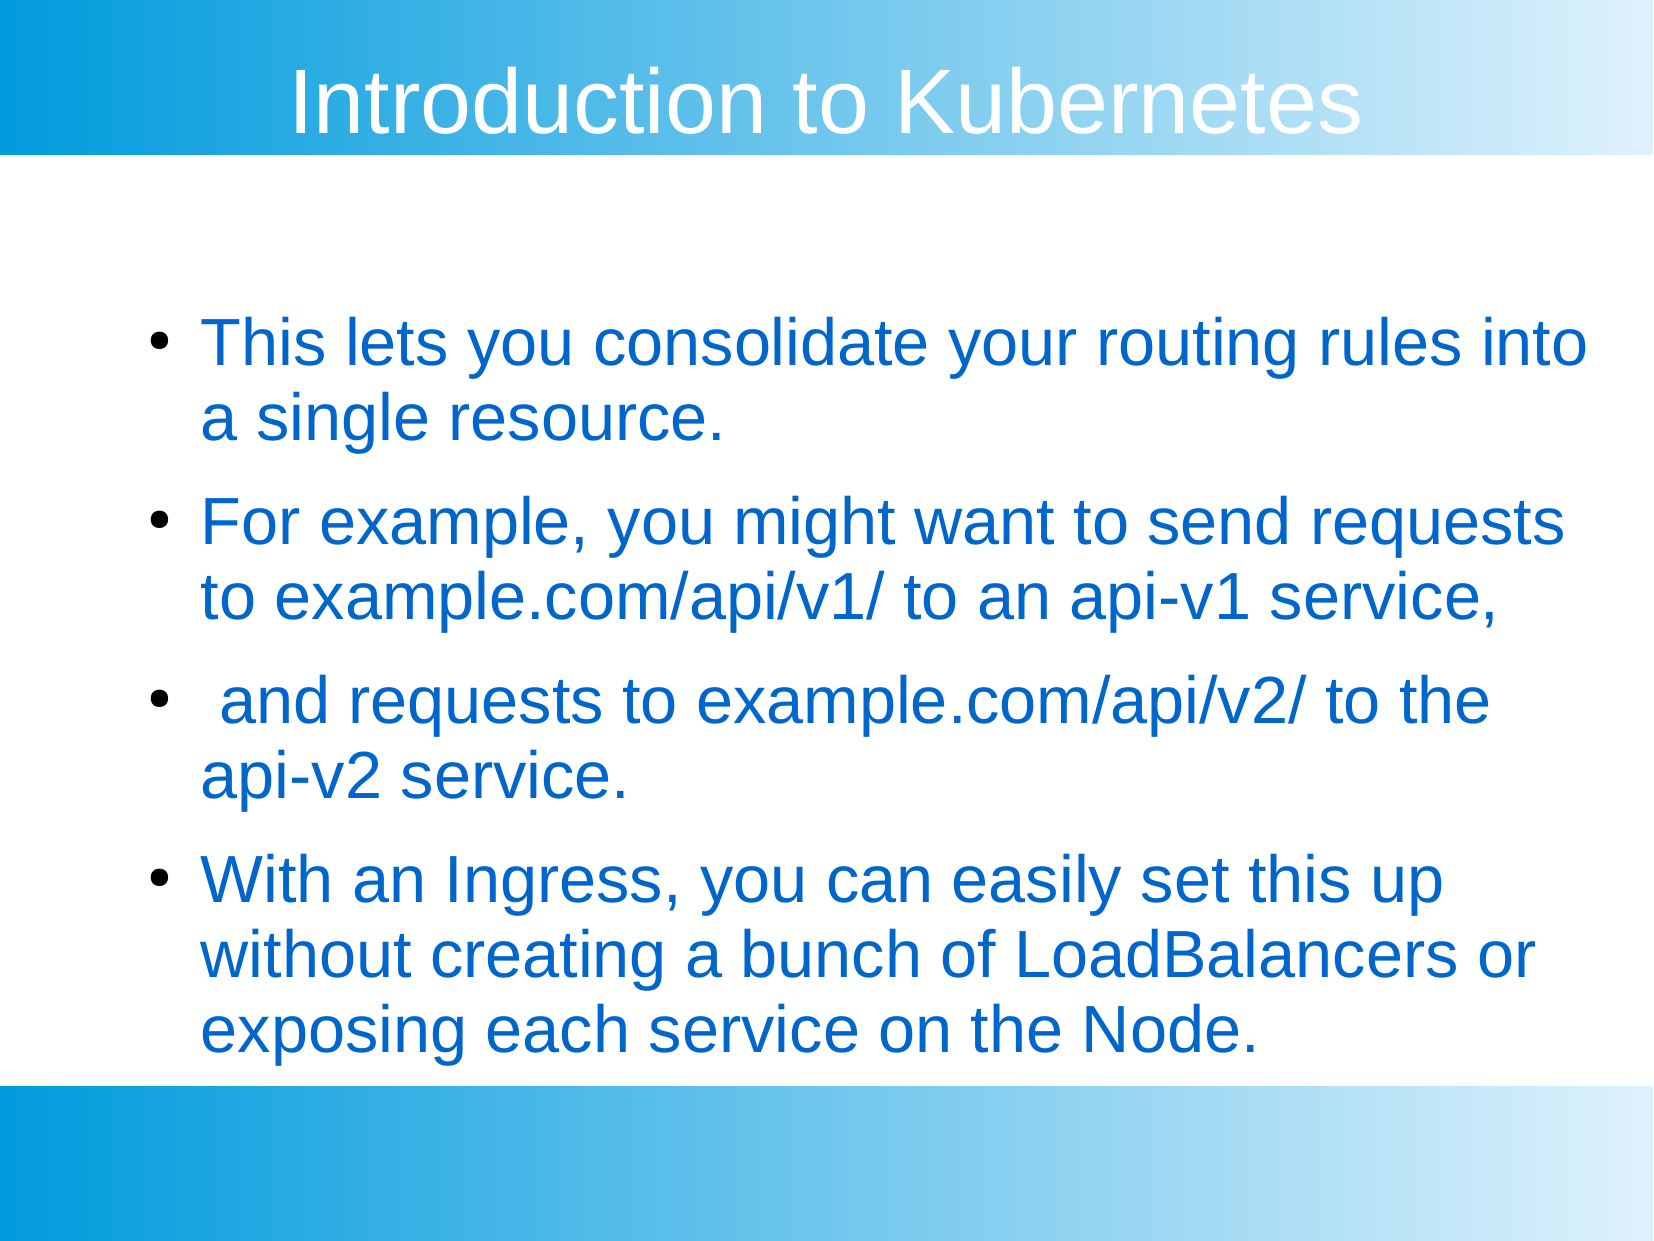

# Introduction to Kubernetes
This lets you consolidate your routing rules into a single resource.
For example, you might want to send requests to example.com/api/v1/ to an api-v1 service,
 and requests to example.com/api/v2/ to the api-v2 service.
With an Ingress, you can easily set this up without creating a bunch of LoadBalancers or exposing each service on the Node.